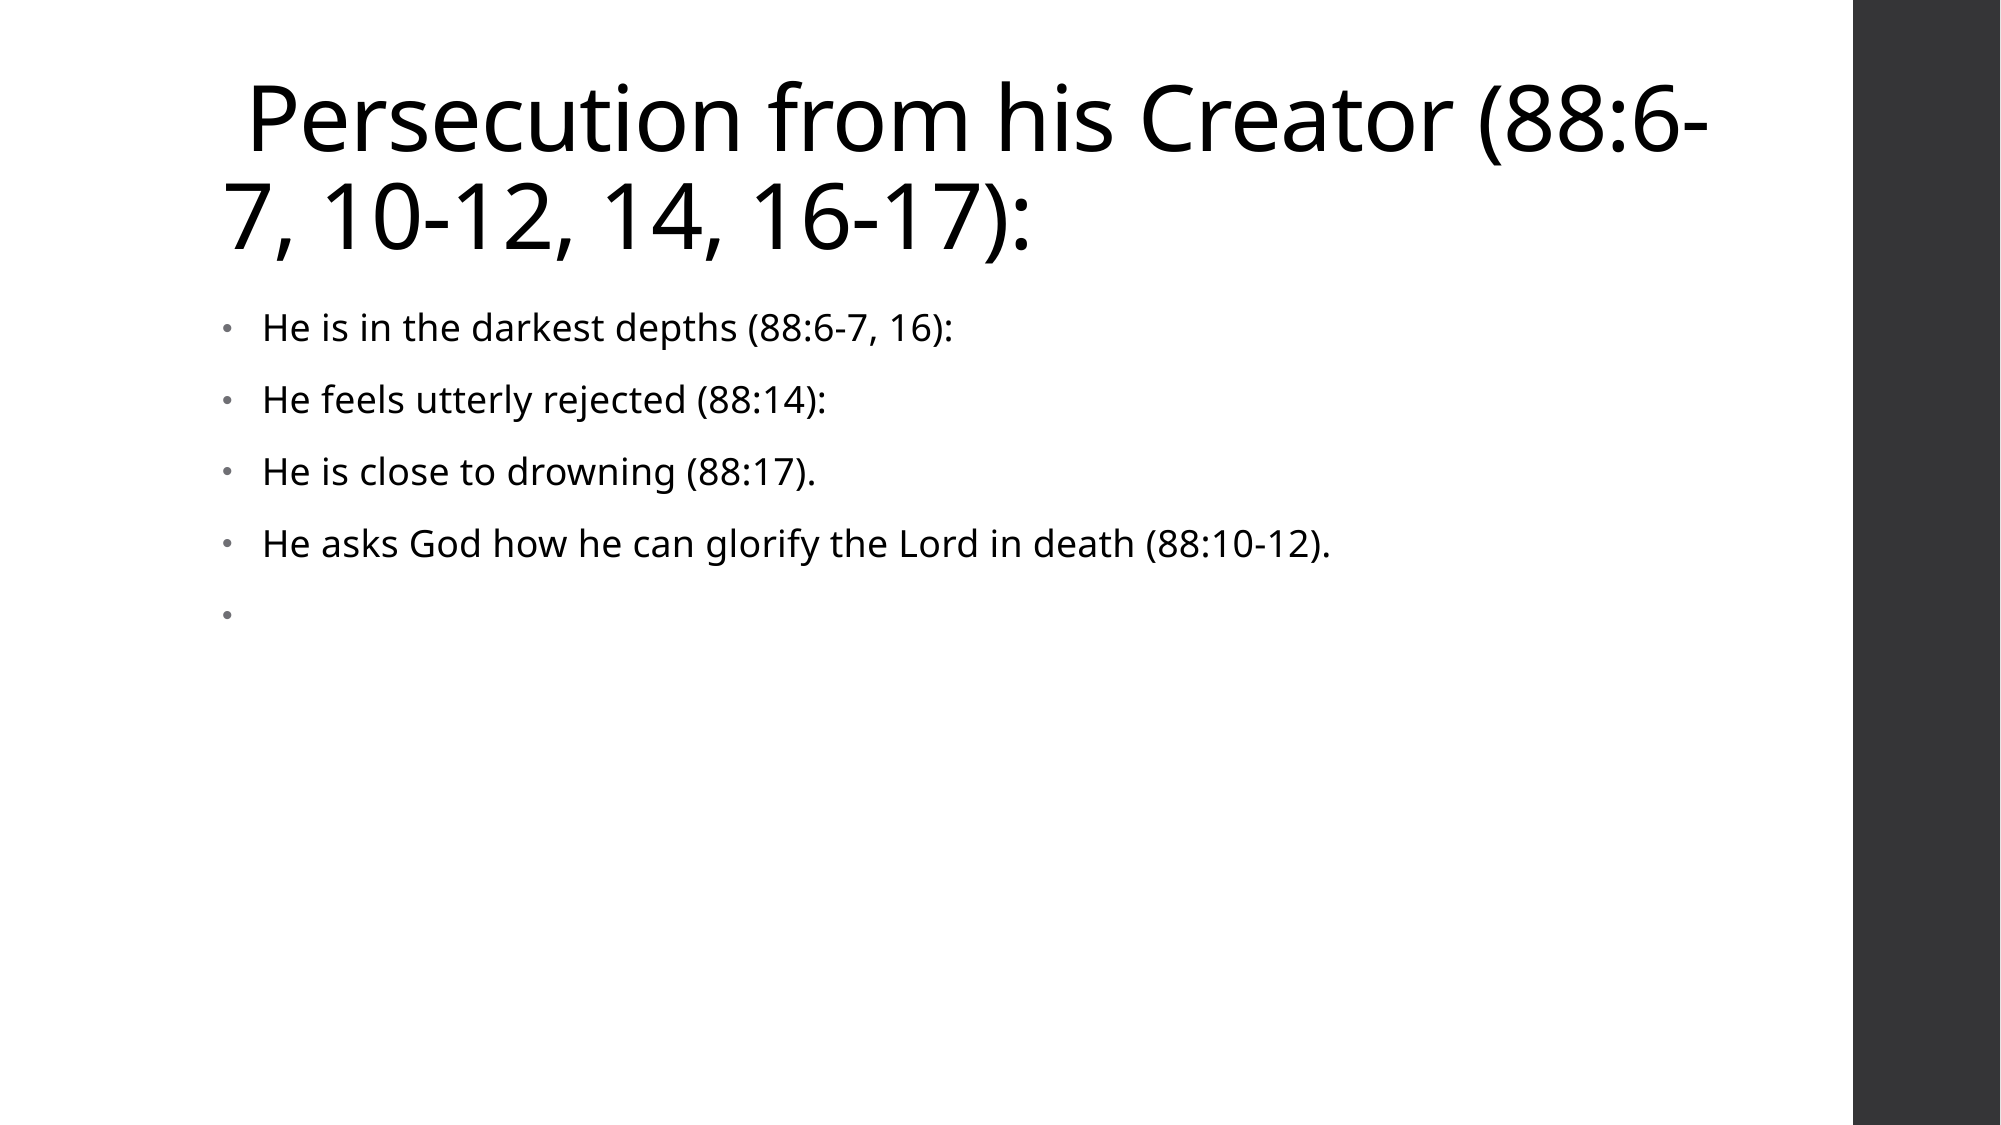

# Persecution from his Creator (88:6-7, 10-12, 14, 16-17):
 He is in the darkest depths (88:6-7, 16):
 He feels utterly rejected (88:14):
 He is close to drowning (88:17).
 He asks God how he can glorify the Lord in death (88:10-12).